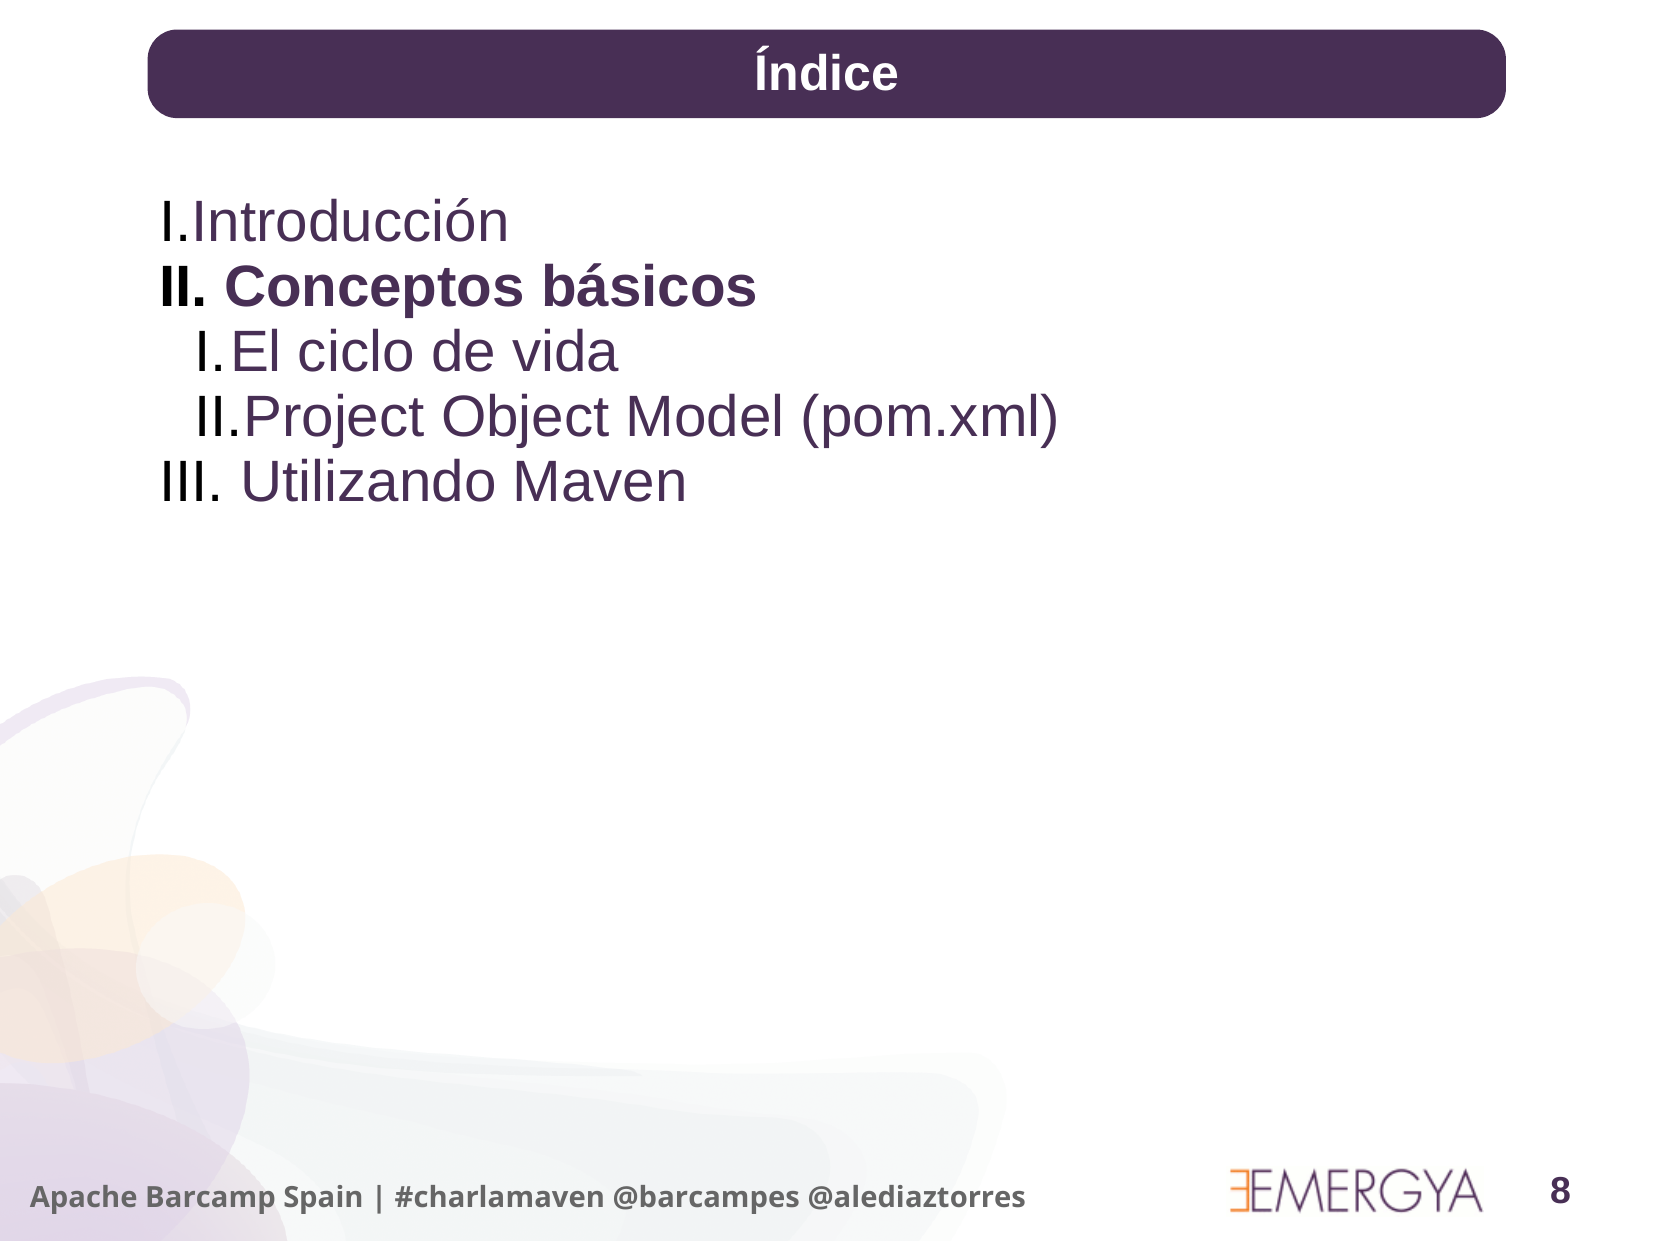

Índice
Introducción
 Conceptos básicos
El ciclo de vida
Project Object Model (pom.xml)
 Utilizando Maven